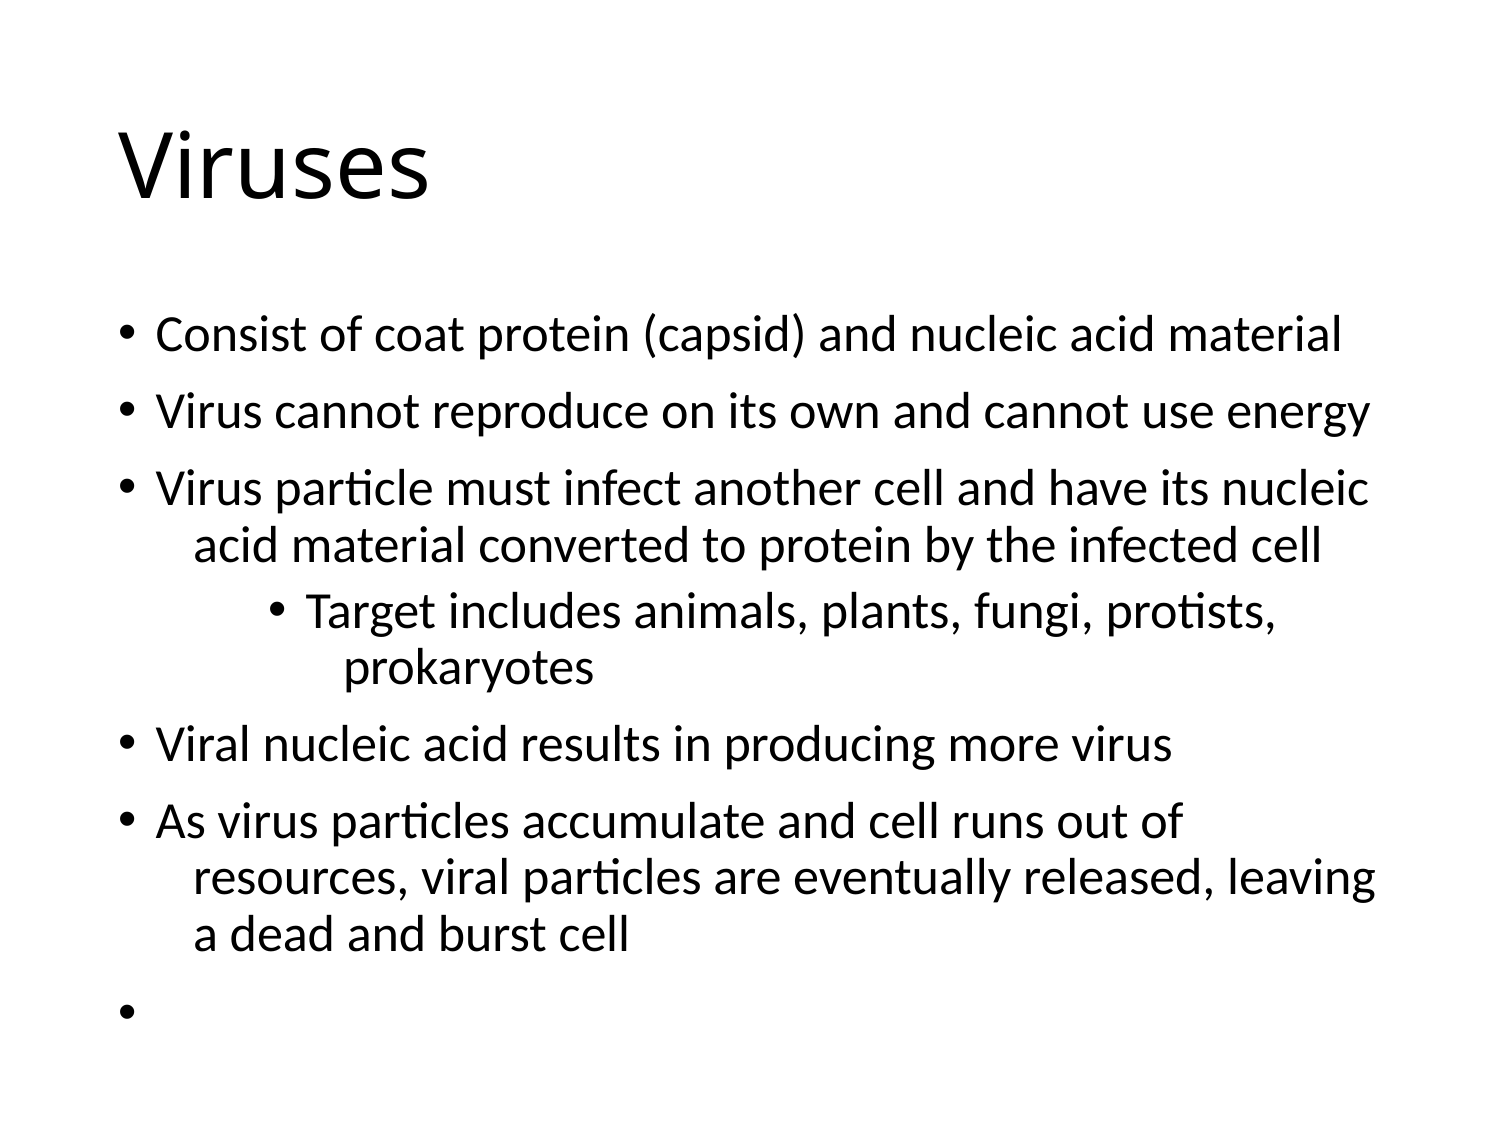

# Viruses
Consist of coat protein (capsid) and nucleic acid material
Virus cannot reproduce on its own and cannot use energy
Virus particle must infect another cell and have its nucleic acid material converted to protein by the infected cell
Target includes animals, plants, fungi, protists, prokaryotes
Viral nucleic acid results in producing more virus
As virus particles accumulate and cell runs out of resources, viral particles are eventually released, leaving a dead and burst cell